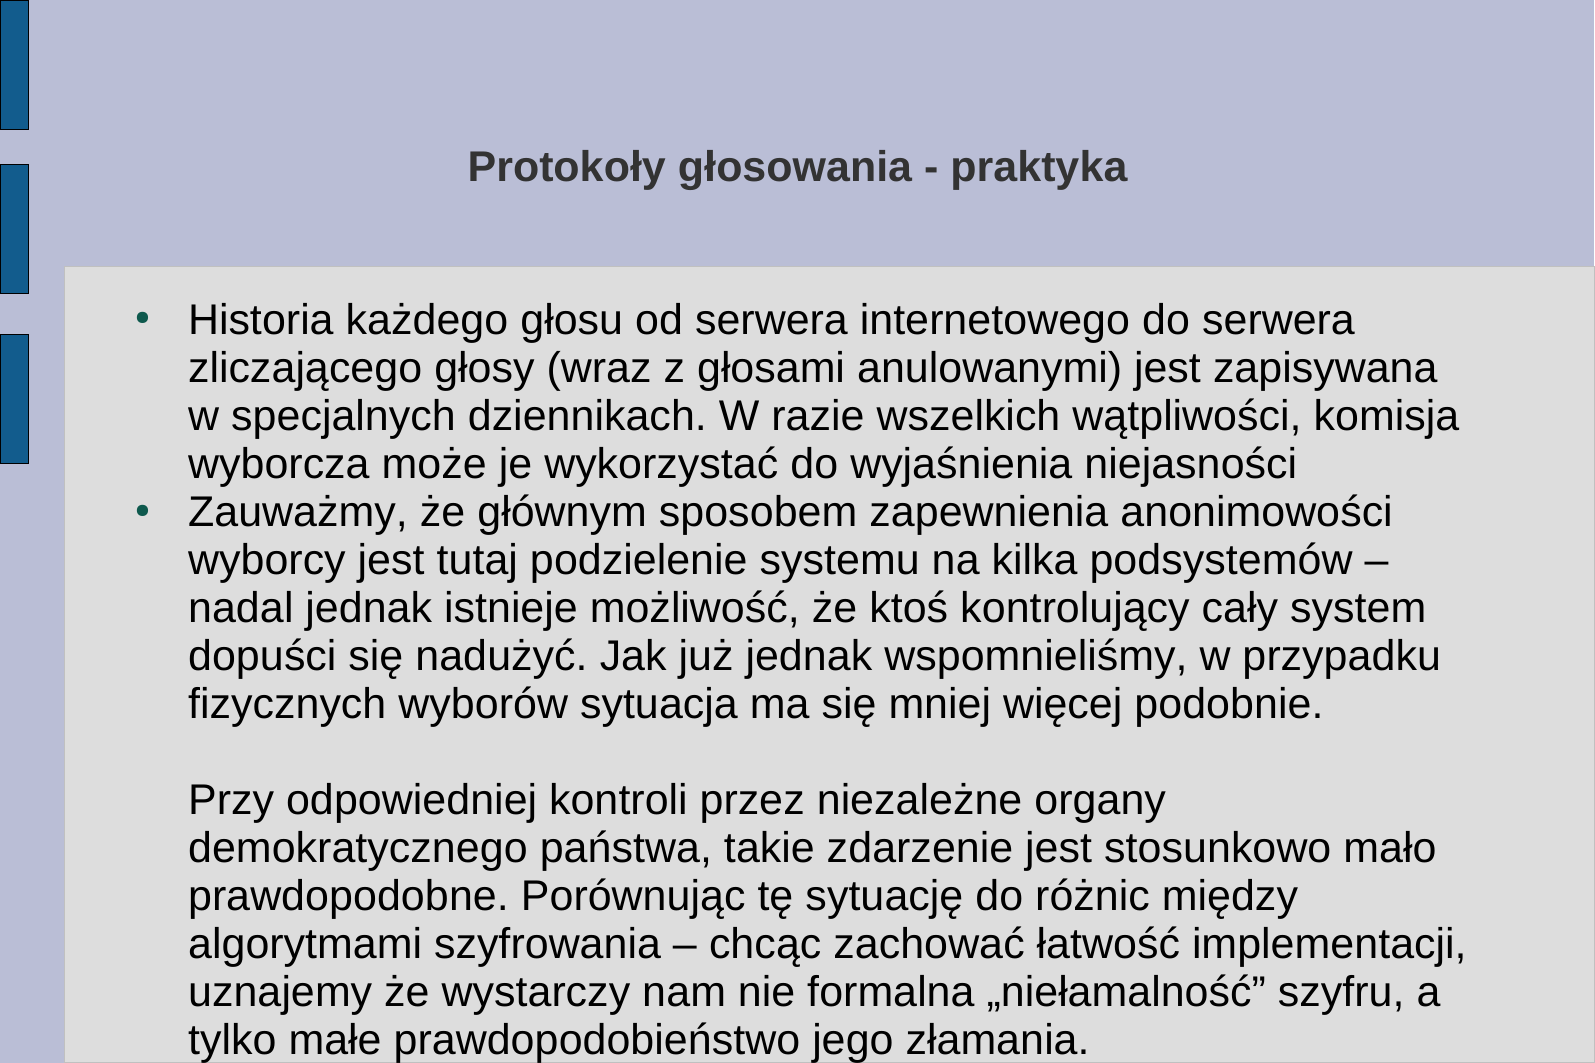

# Protokoły głosowania - praktyka
Historia każdego głosu od serwera internetowego do serwera zliczającego głosy (wraz z głosami anulowanymi) jest zapisywana w specjalnych dziennikach. W razie wszelkich wątpliwości, komisja wyborcza może je wykorzystać do wyjaśnienia niejasności
Zauważmy, że głównym sposobem zapewnienia anonimowości wyborcy jest tutaj podzielenie systemu na kilka podsystemów – nadal jednak istnieje możliwość, że ktoś kontrolujący cały system dopuści się nadużyć. Jak już jednak wspomnieliśmy, w przypadku fizycznych wyborów sytuacja ma się mniej więcej podobnie.
Przy odpowiedniej kontroli przez niezależne organy demokratycznego państwa, takie zdarzenie jest stosunkowo mało prawdopodobne. Porównując tę sytuację do różnic między algorytmami szyfrowania – chcąc zachować łatwość implementacji, uznajemy że wystarczy nam nie formalna „niełamalność” szyfru, a tylko małe prawdopodobieństwo jego złamania.